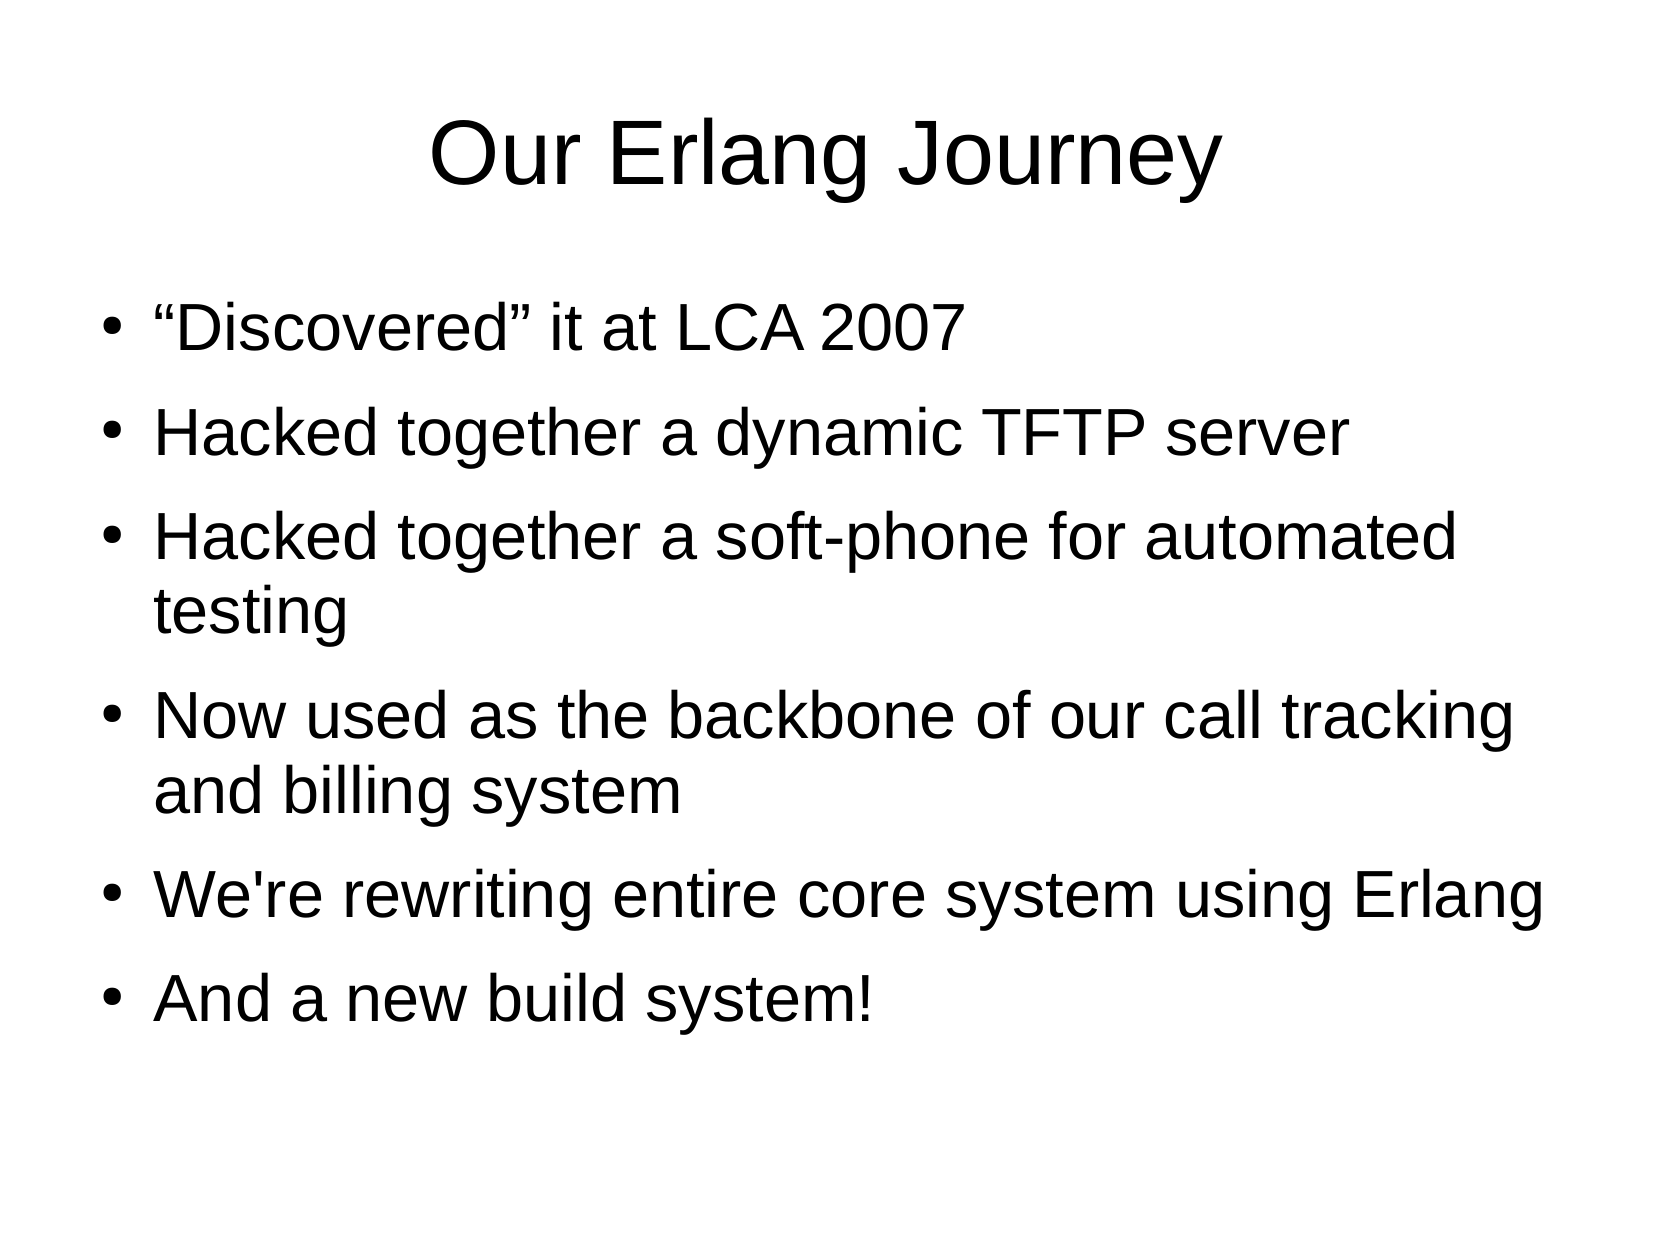

# Our Erlang Journey
“Discovered” it at LCA 2007
Hacked together a dynamic TFTP server
Hacked together a soft-phone for automated testing
Now used as the backbone of our call tracking and billing system
We're rewriting entire core system using Erlang
And a new build system!